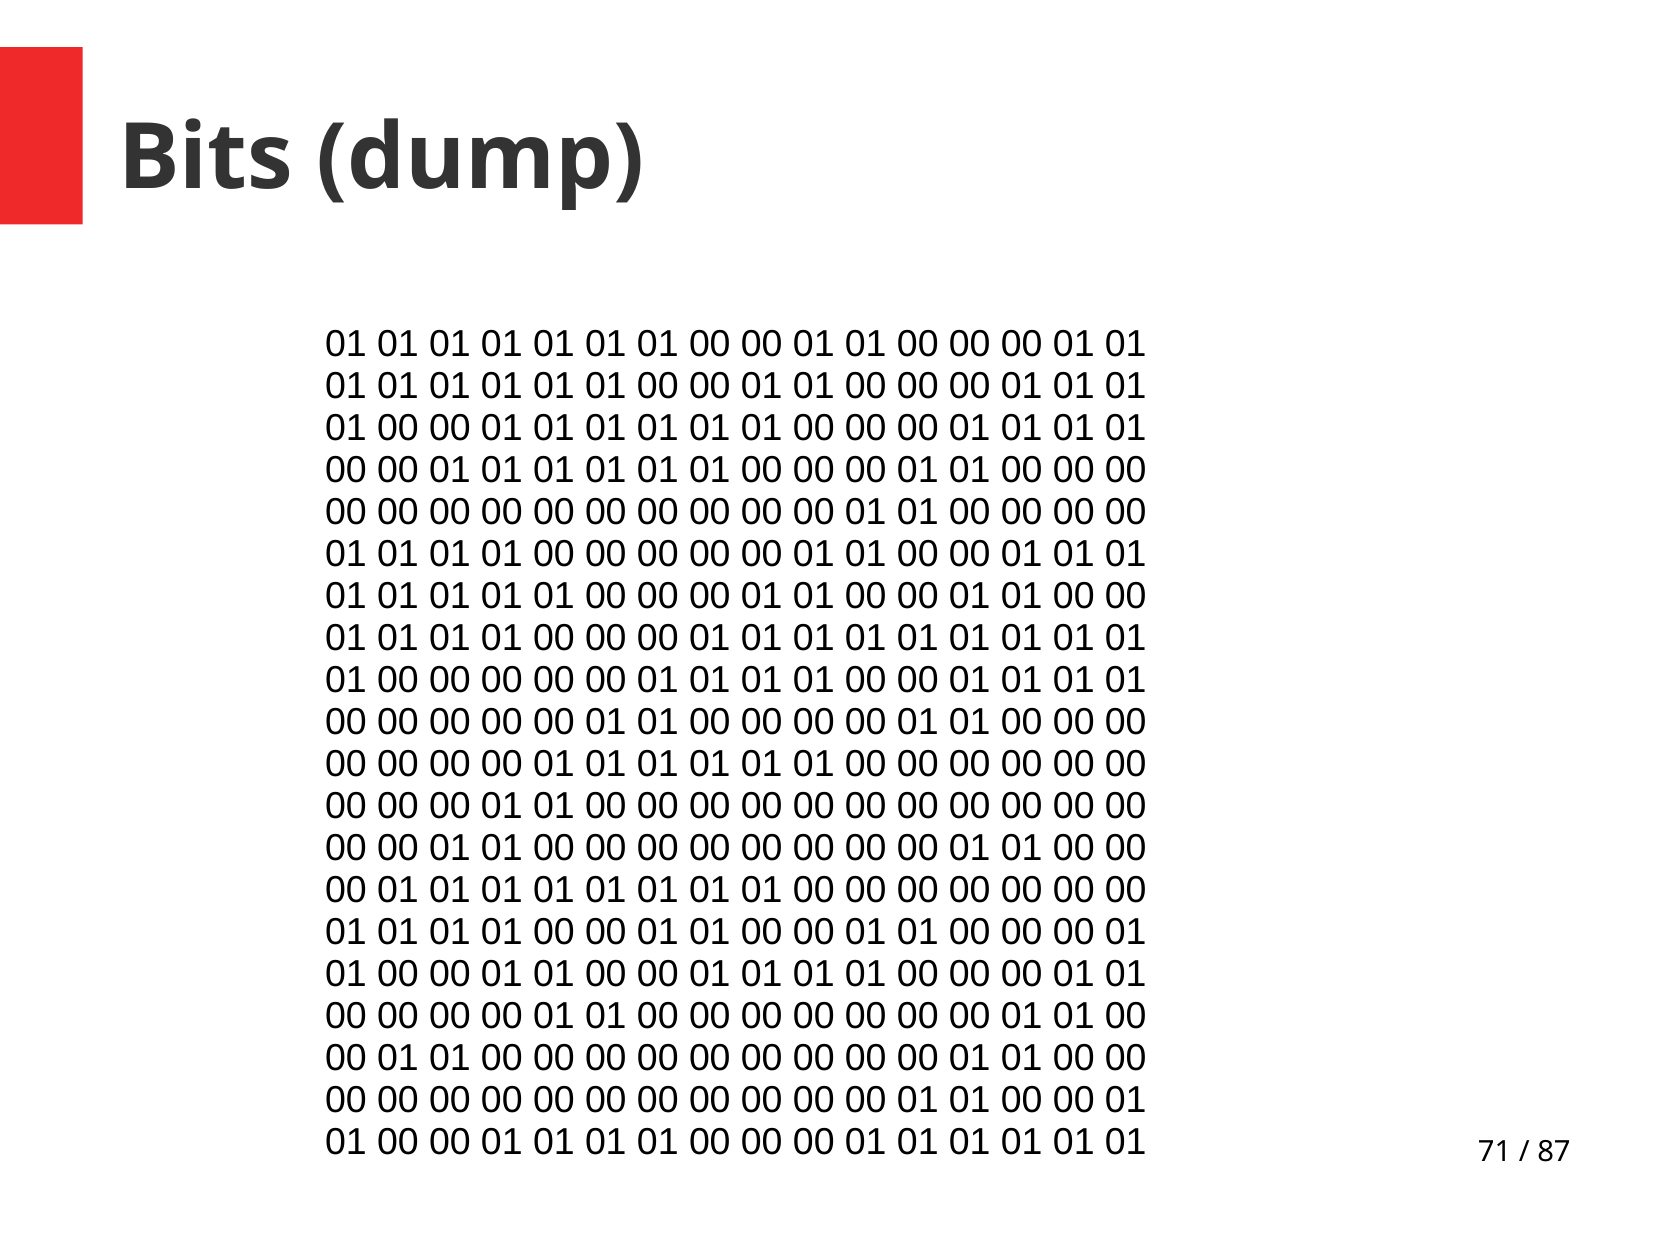

# Bits (dump)
 01 01 01 01 01 01 01 00 00 01 01 00 00 00 01 01
 01 01 01 01 01 01 00 00 01 01 00 00 00 01 01 01
 01 00 00 01 01 01 01 01 01 00 00 00 01 01 01 01
 00 00 01 01 01 01 01 01 00 00 00 01 01 00 00 00
 00 00 00 00 00 00 00 00 00 00 01 01 00 00 00 00
 01 01 01 01 00 00 00 00 00 01 01 00 00 01 01 01
 01 01 01 01 01 00 00 00 01 01 00 00 01 01 00 00
 01 01 01 01 00 00 00 01 01 01 01 01 01 01 01 01
 01 00 00 00 00 00 01 01 01 01 00 00 01 01 01 01
 00 00 00 00 00 01 01 00 00 00 00 01 01 00 00 00
 00 00 00 00 01 01 01 01 01 01 00 00 00 00 00 00
 00 00 00 01 01 00 00 00 00 00 00 00 00 00 00 00
 00 00 01 01 00 00 00 00 00 00 00 00 01 01 00 00
 00 01 01 01 01 01 01 01 01 00 00 00 00 00 00 00
 01 01 01 01 00 00 01 01 00 00 01 01 00 00 00 01
 01 00 00 01 01 00 00 01 01 01 01 00 00 00 01 01
 00 00 00 00 01 01 00 00 00 00 00 00 00 01 01 00
 00 01 01 00 00 00 00 00 00 00 00 00 01 01 00 00
 00 00 00 00 00 00 00 00 00 00 00 01 01 00 00 01
 01 00 00 01 01 01 01 00 00 00 01 01 01 01 01 01
71